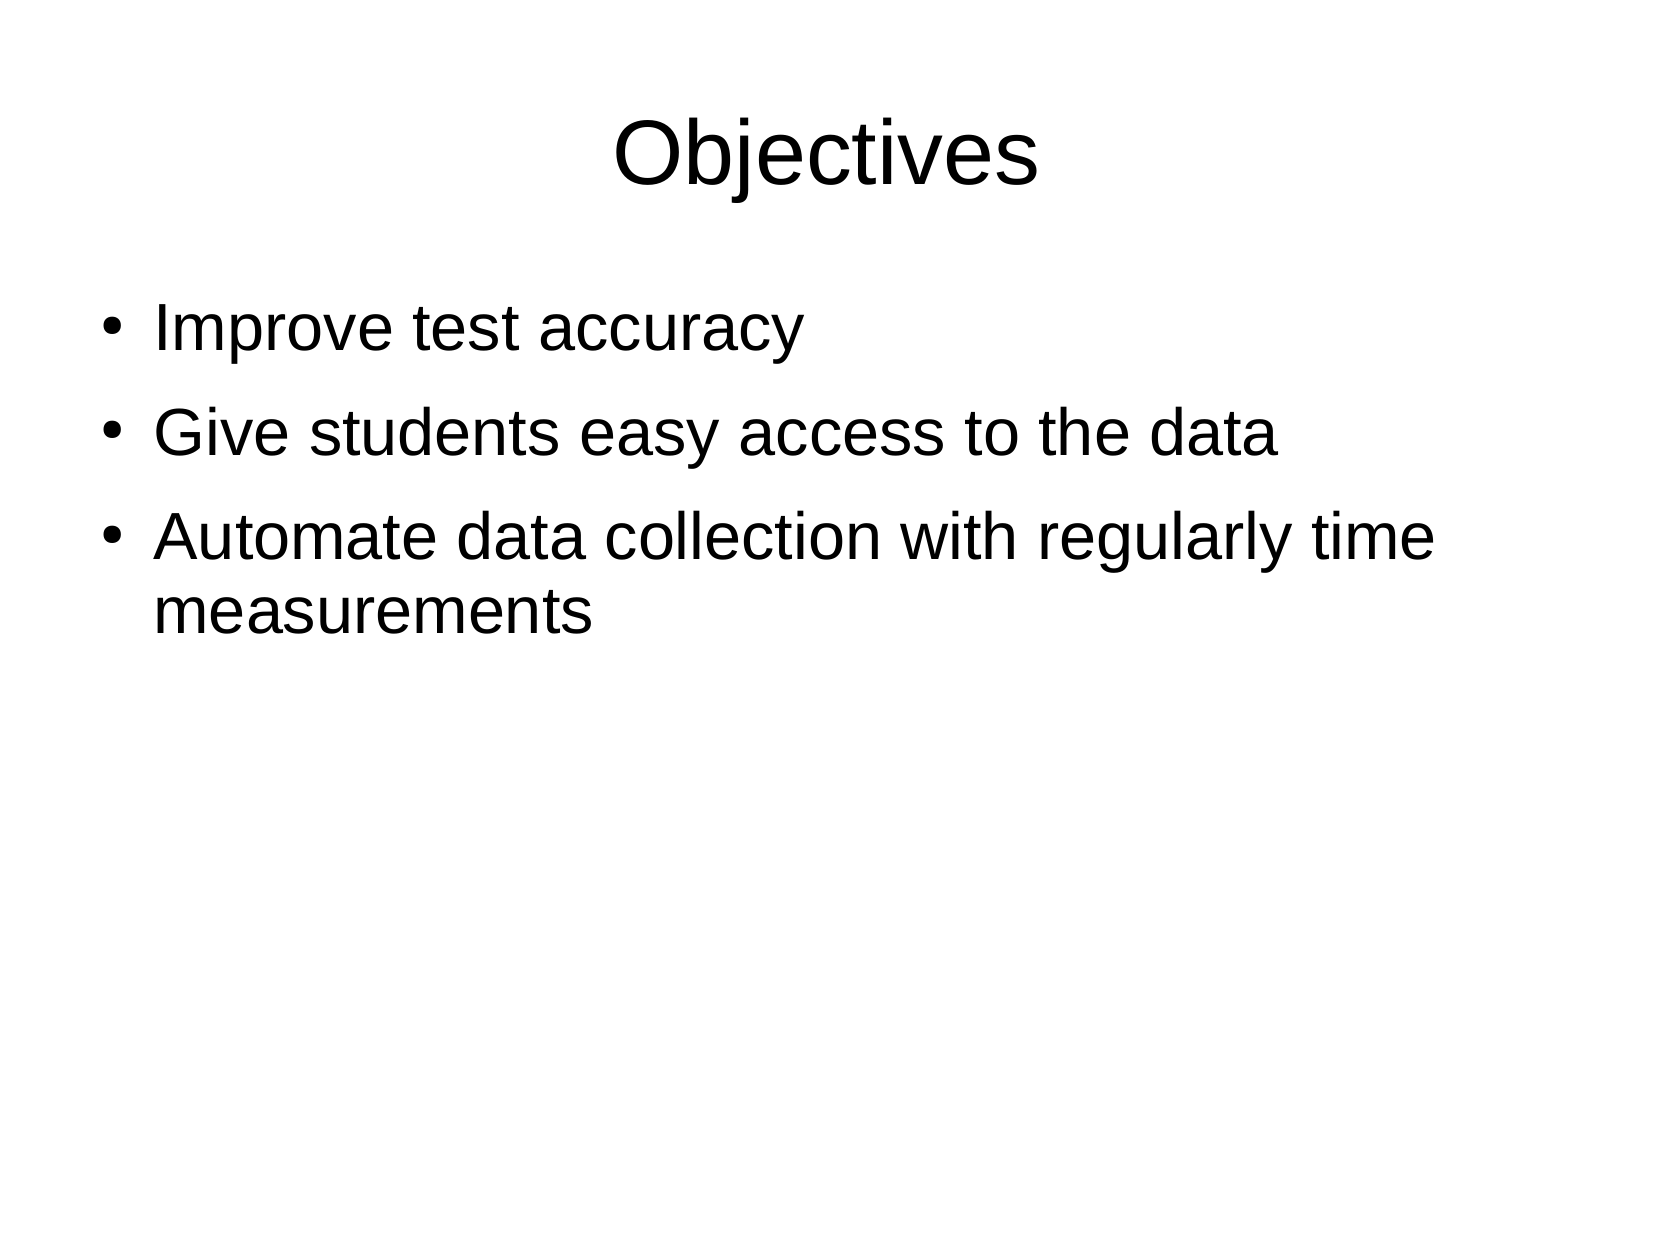

# Objectives
Improve test accuracy
Give students easy access to the data
Automate data collection with regularly time measurements